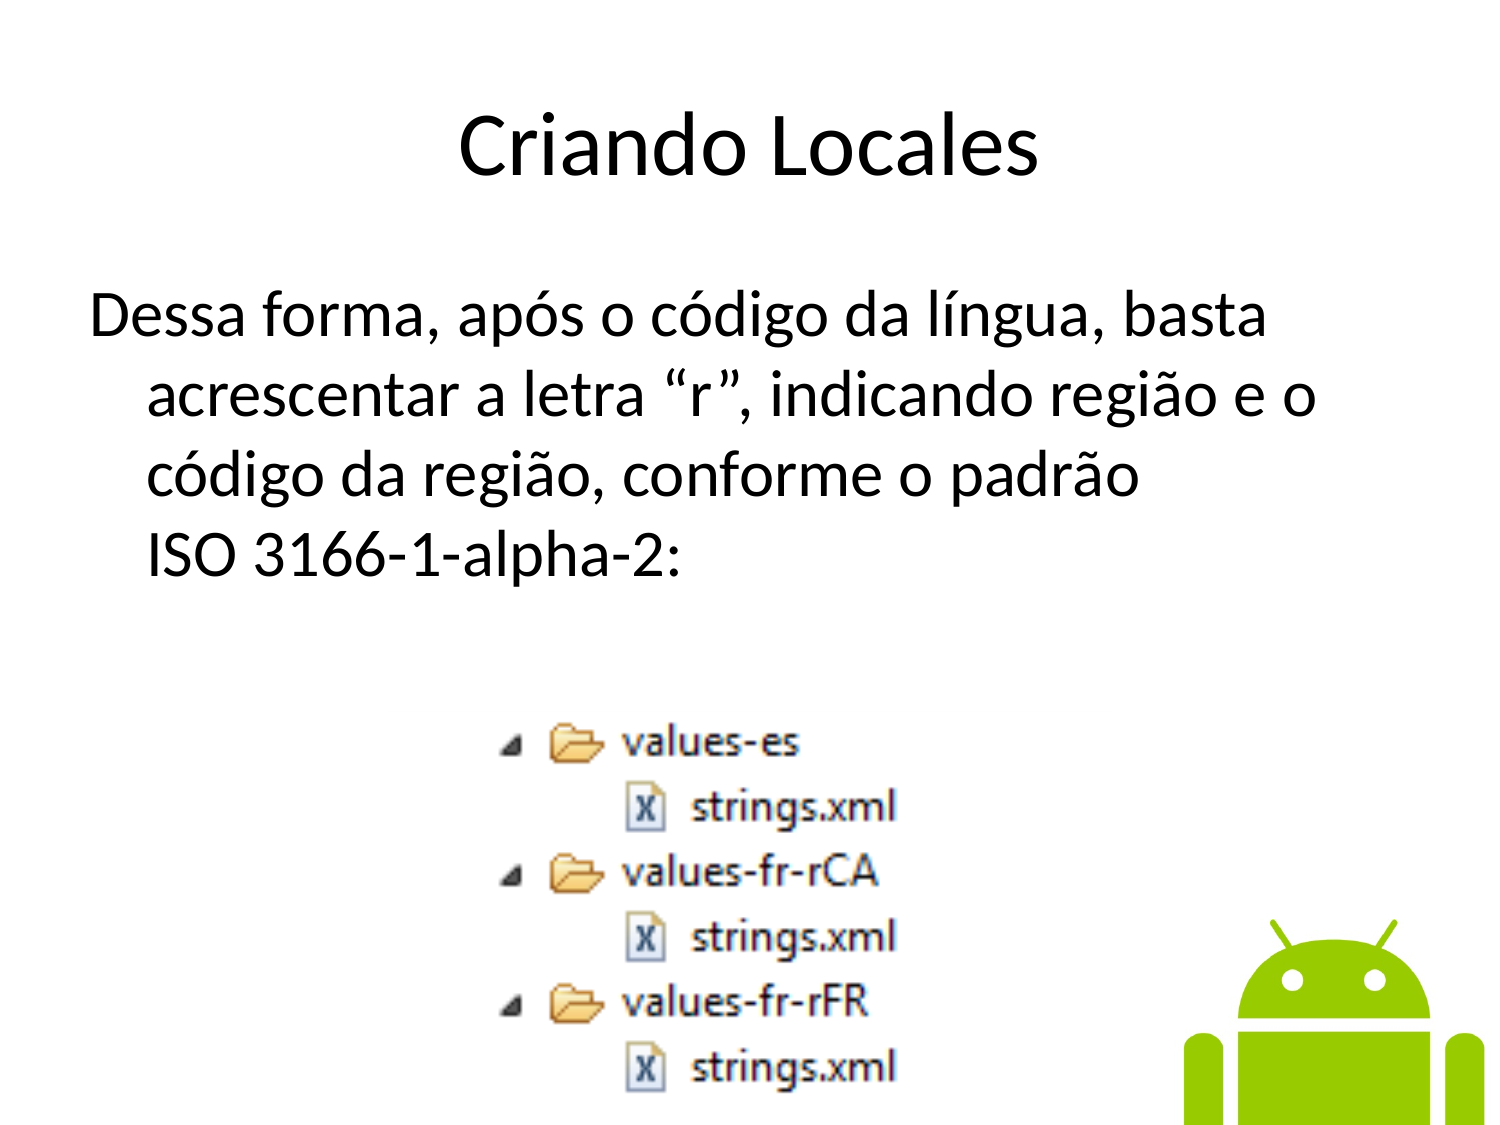

Criando Locales
Dessa forma, após o código da língua, basta acrescentar a letra “r”, indicando região e o código da região, conforme o padrão
ISO 3166-1-alpha-2: